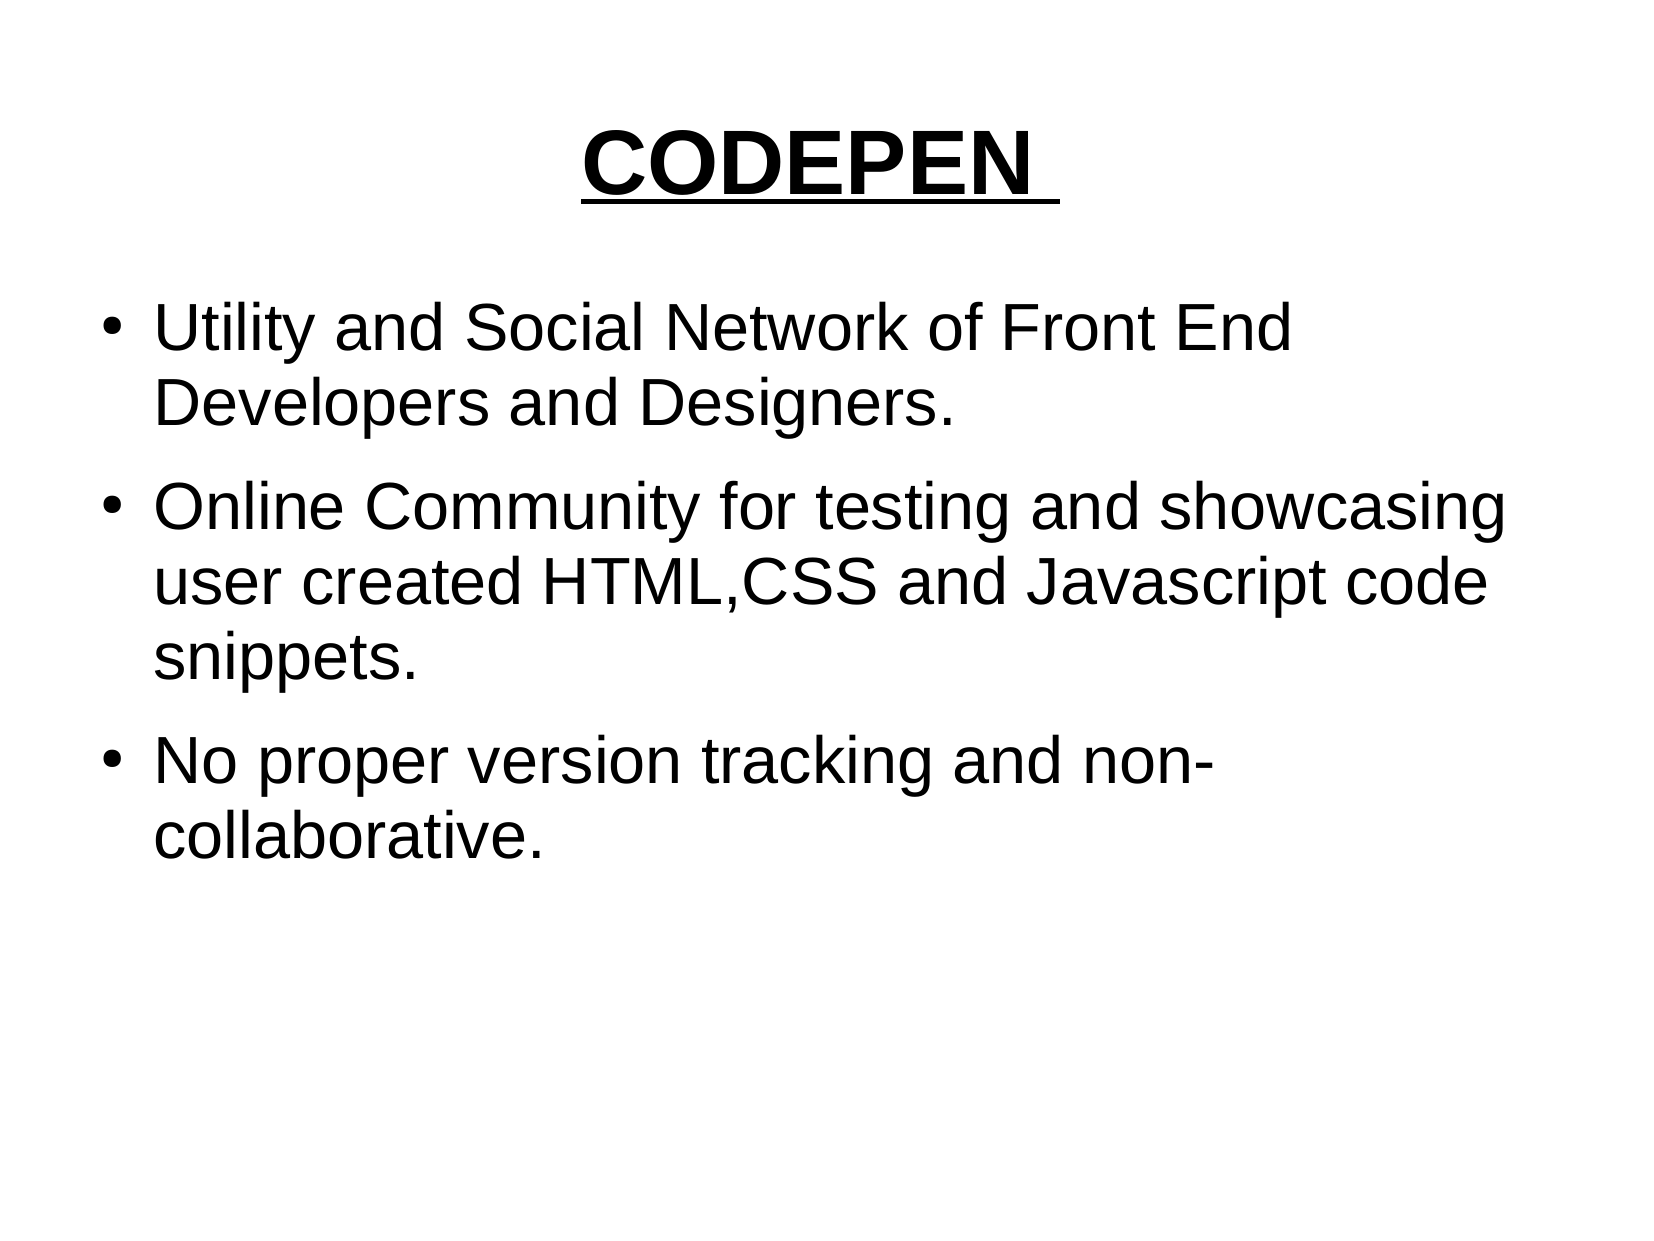

# CODEPEN
Utility and Social Network of Front End Developers and Designers.
Online Community for testing and showcasing user created HTML,CSS and Javascript code snippets.
No proper version tracking and non-collaborative.